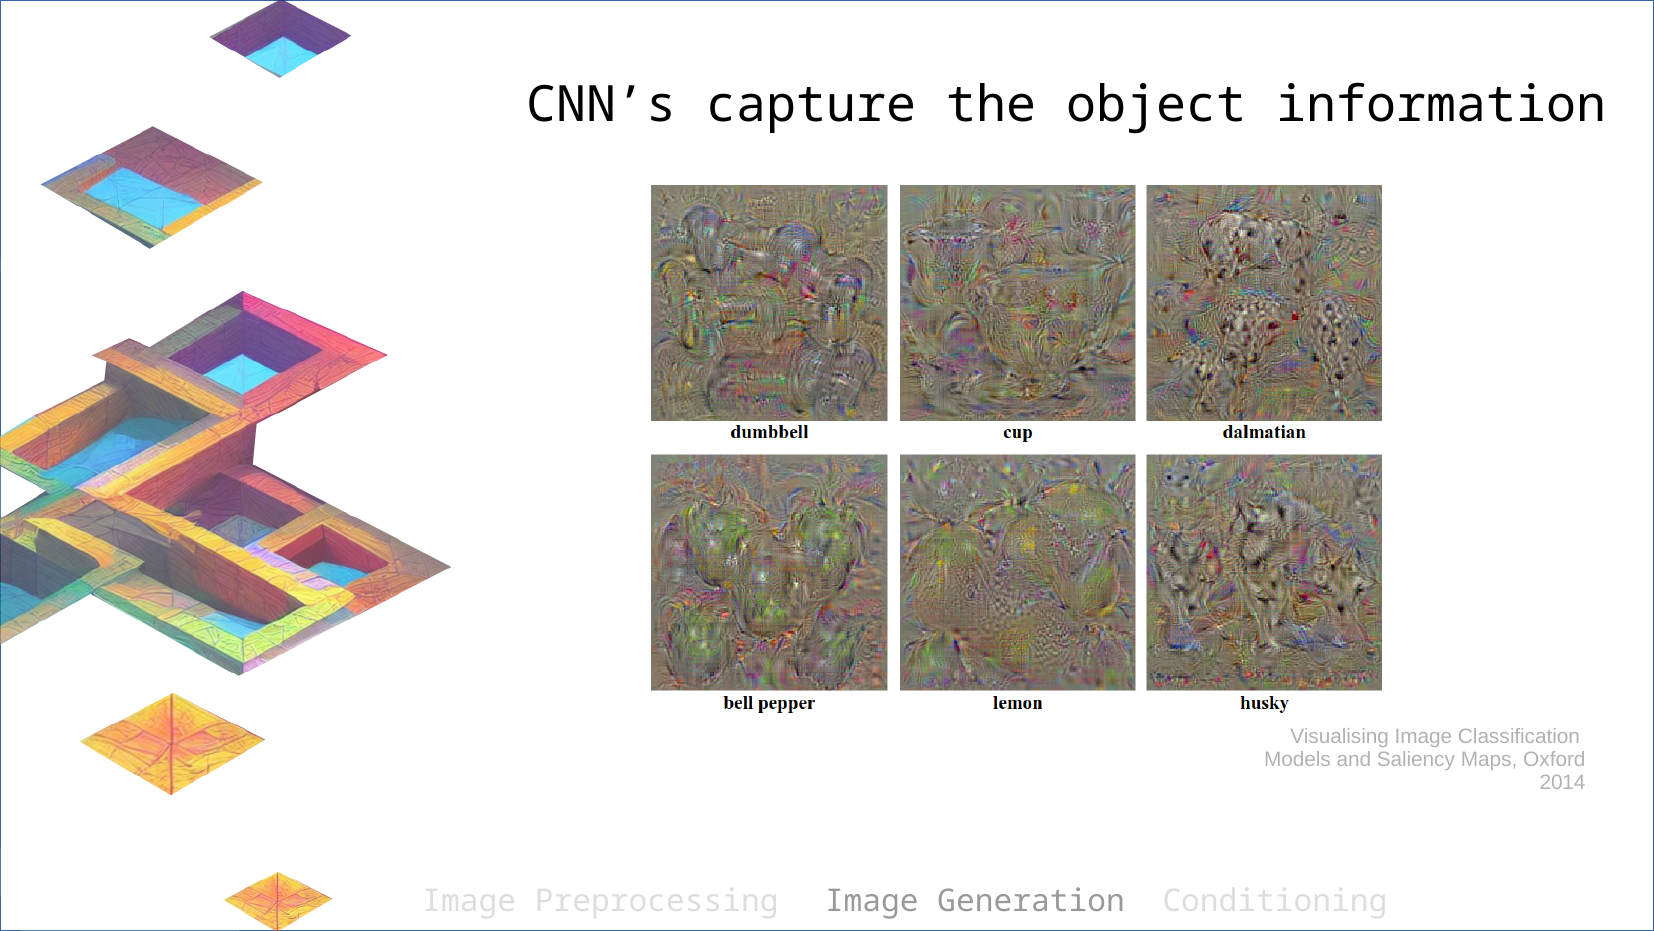

CNN’s capture the object information
Visualising Image Classification
Models and Saliency Maps, Oxford 2014
# Image Preprocessing
Image Generation
Conditioning